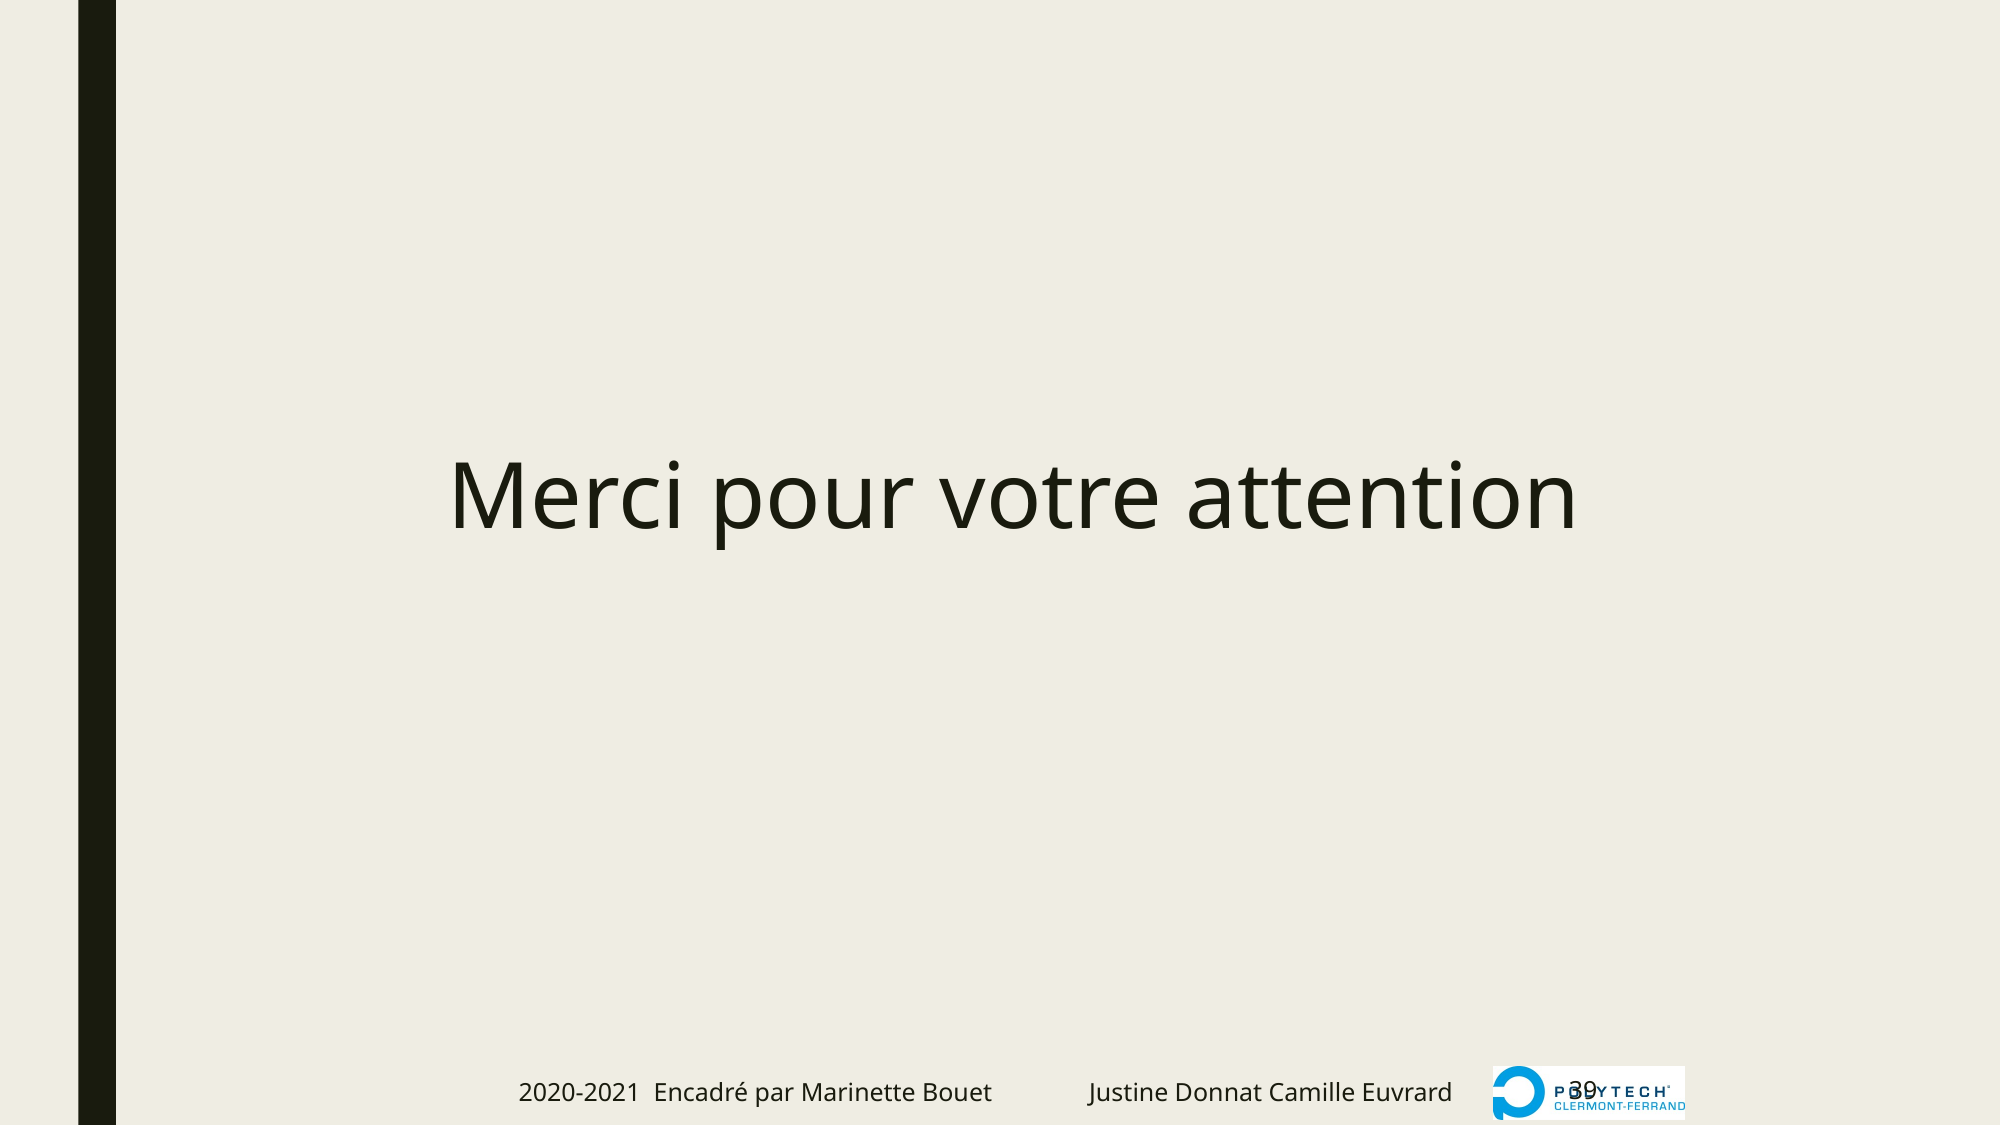

# Merci pour votre attention
2020-2021 Encadré par Marinette Bouet Justine Donnat Camille Euvrard